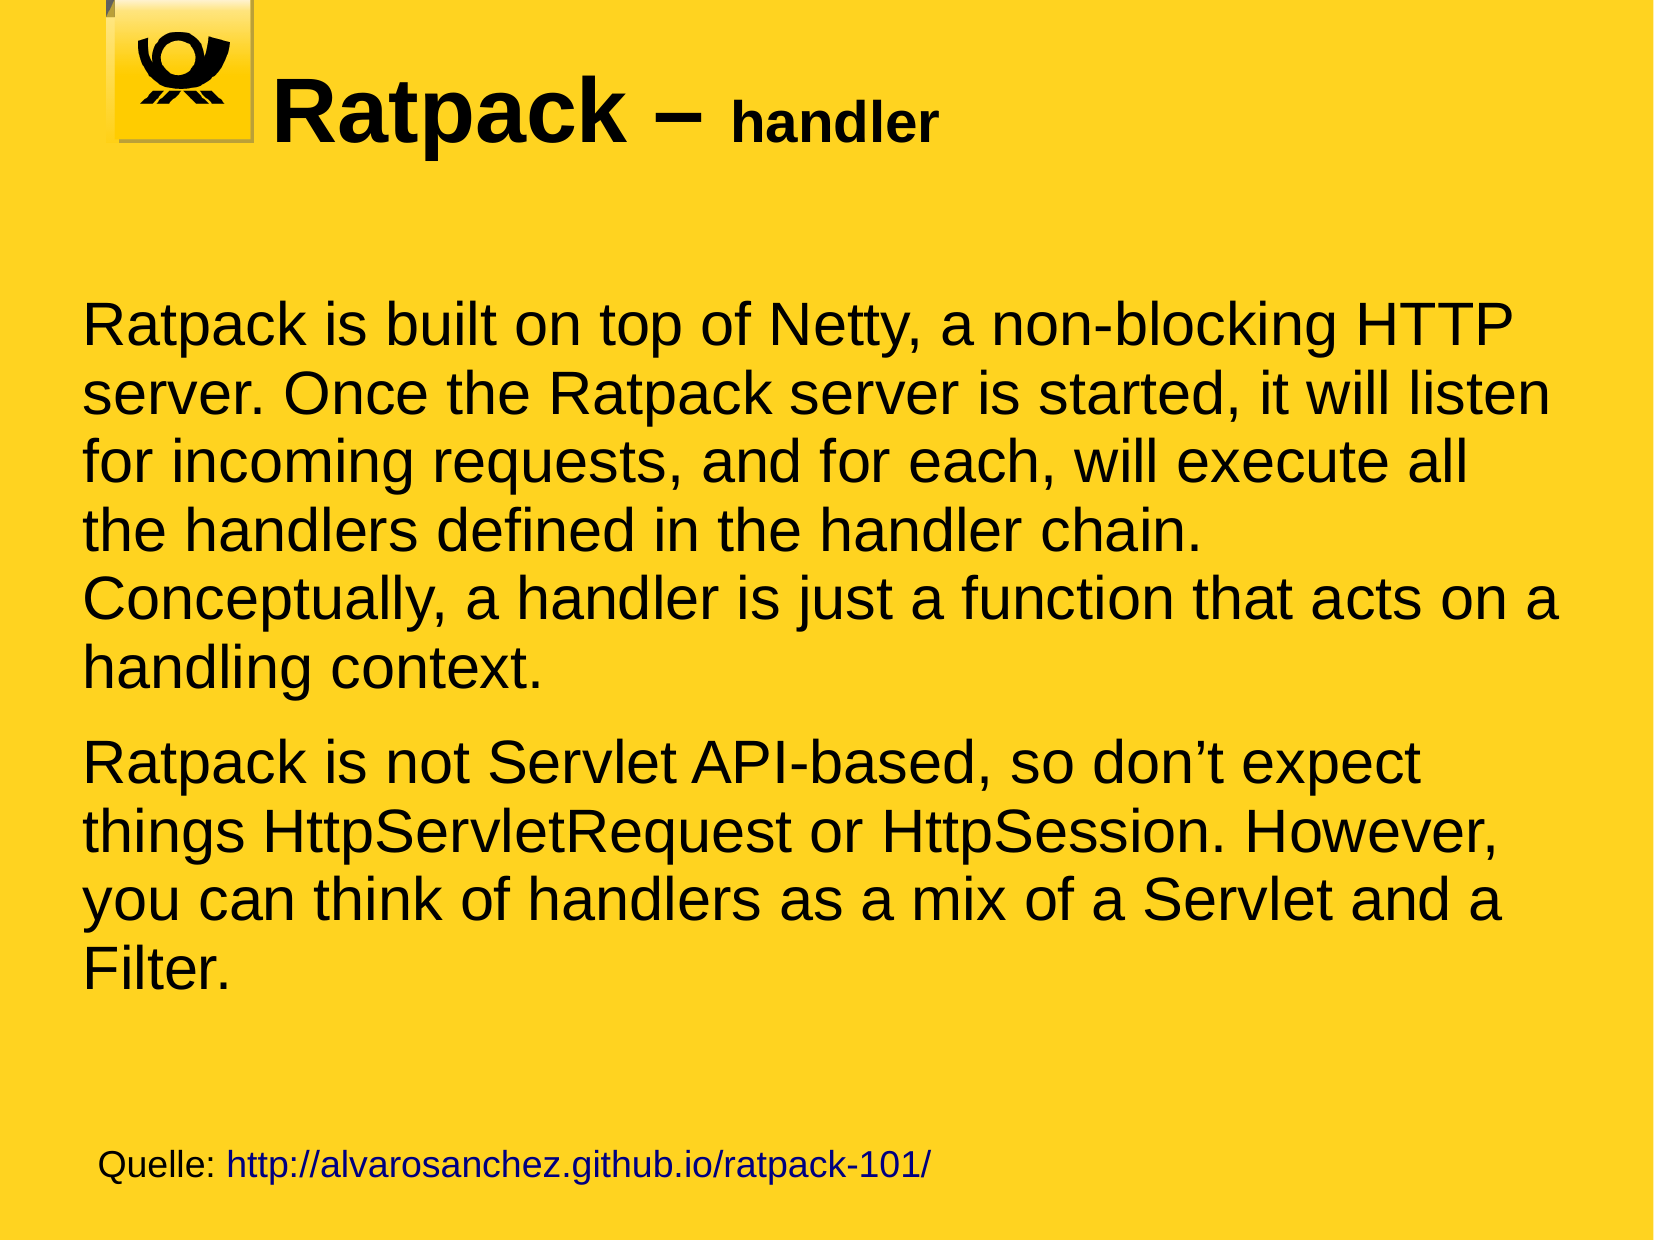

# Ratpack – handler
Ratpack is built on top of Netty, a non-blocking HTTP server. Once the Ratpack server is started, it will listen for incoming requests, and for each, will execute all the handlers defined in the handler chain. Conceptually, a handler is just a function that acts on a handling context.
Ratpack is not Servlet API-based, so don’t expect things HttpServletRequest or HttpSession. However, you can think of handlers as a mix of a Servlet and a Filter.
Quelle: http://alvarosanchez.github.io/ratpack-101/